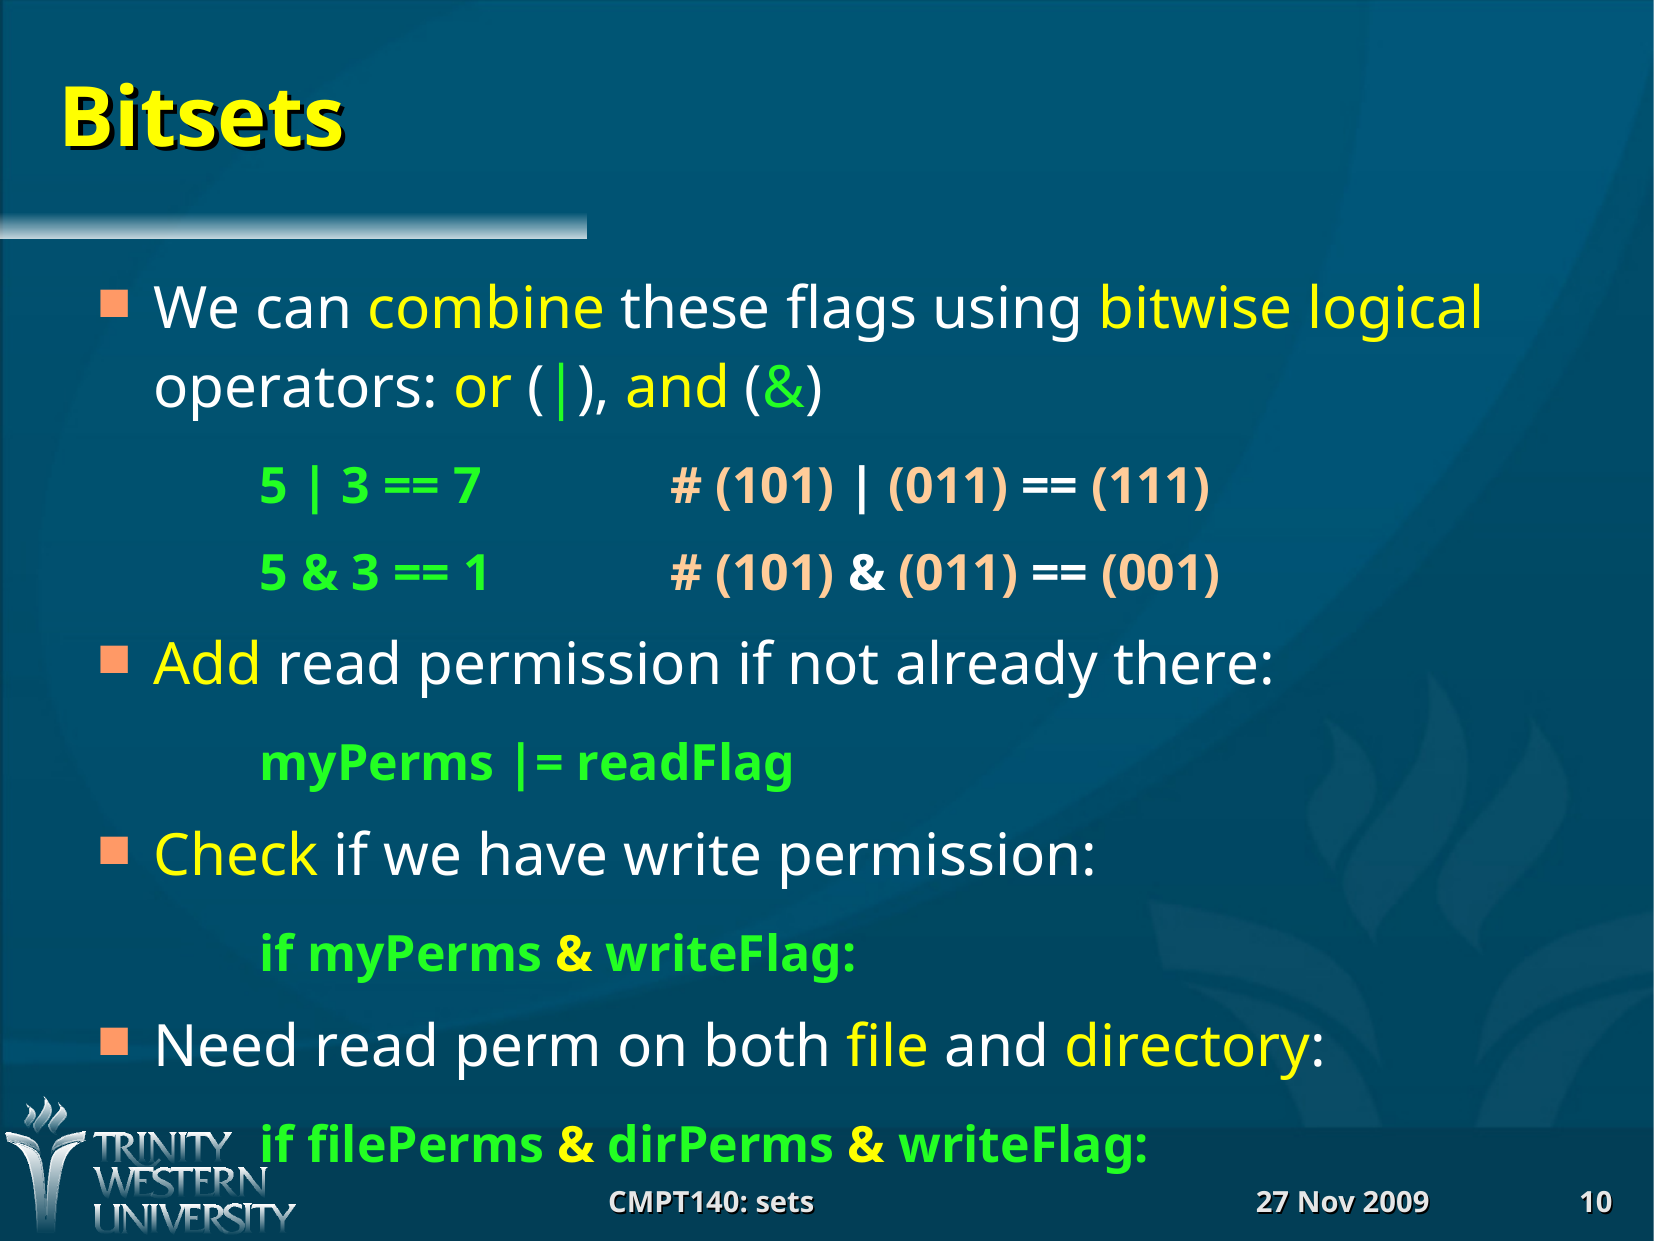

# Bitsets
We can combine these flags using bitwise logical operators: or (|), and (&)
5 | 3 == 7			# (101) | (011) == (111)
5 & 3 == 1			# (101) & (011) == (001)
Add read permission if not already there:
myPerms |= readFlag
Check if we have write permission:
if myPerms & writeFlag:
Need read perm on both file and directory:
if filePerms & dirPerms & writeFlag:
CMPT140: sets
27 Nov 2009
10